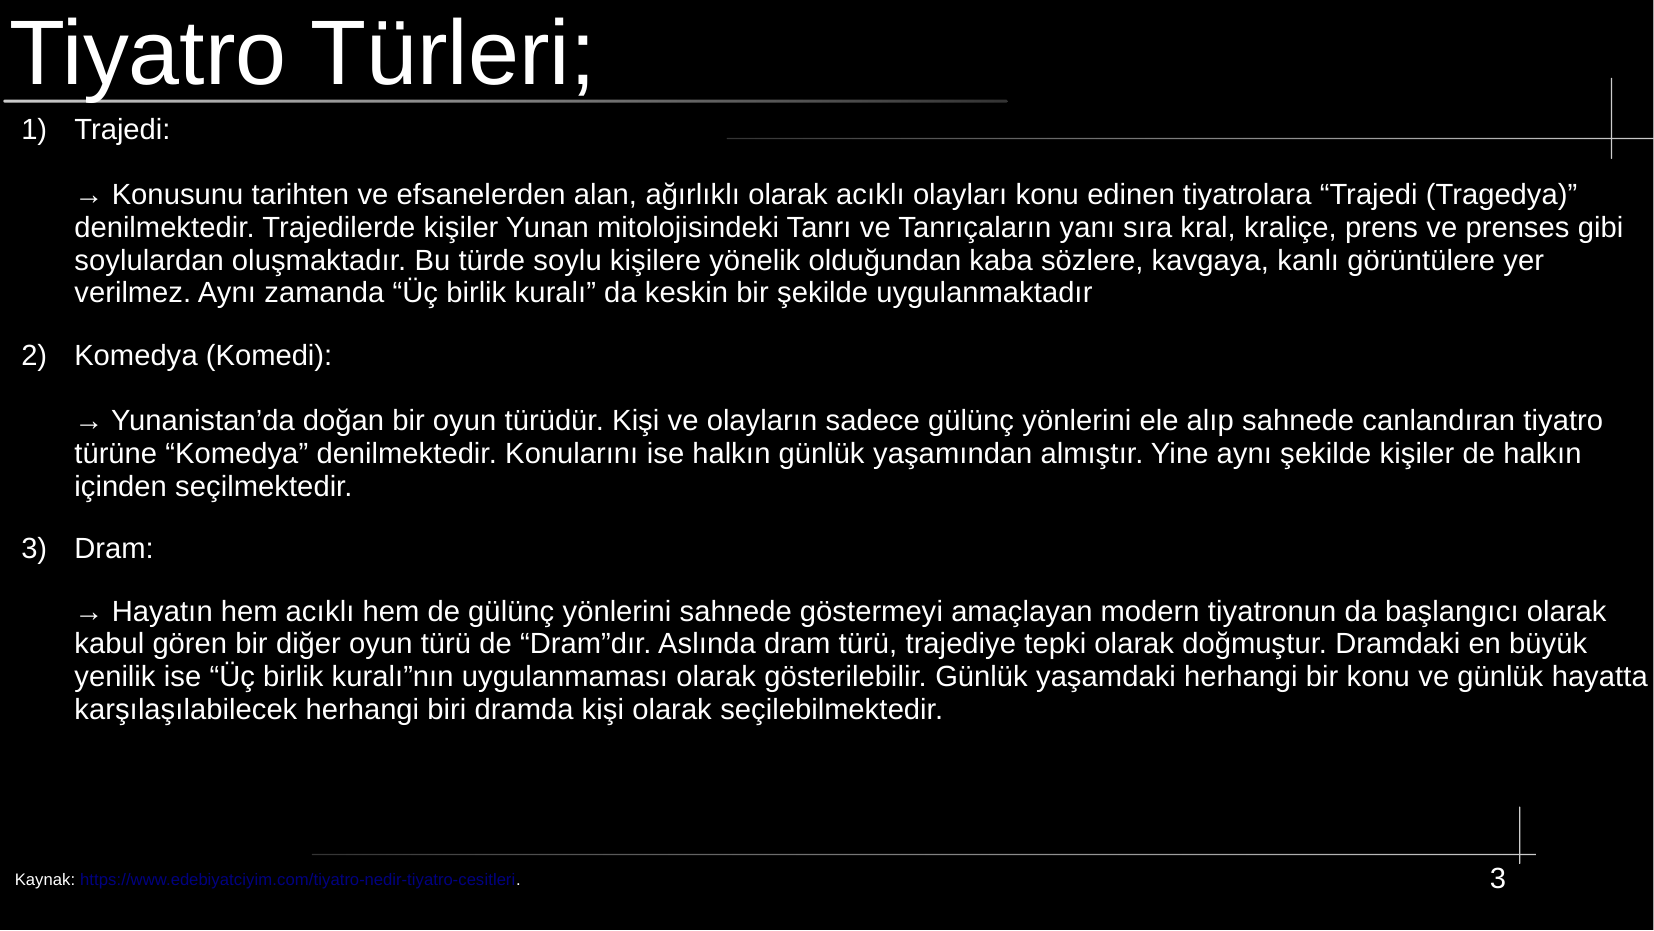

# Tiyatro Türleri;
Trajedi:
→ Konusunu tarihten ve efsanelerden alan, ağırlıklı olarak acıklı olayları konu edinen tiyatrolara “Trajedi (Tragedya)” denilmektedir. Trajedilerde kişiler Yunan mitolojisindeki Tanrı ve Tanrıçaların yanı sıra kral, kraliçe, prens ve prenses gibi soylulardan oluşmaktadır. Bu türde soylu kişilere yönelik olduğundan kaba sözlere, kavgaya, kanlı görüntülere yer verilmez. Aynı zamanda “Üç birlik kuralı” da keskin bir şekilde uygulanmaktadır
Komedya (Komedi):
→ Yunanistan’da doğan bir oyun türüdür. Kişi ve olayların sadece gülünç yönlerini ele alıp sahnede canlandıran tiyatro türüne “Komedya” denilmektedir. Konularını ise halkın günlük yaşamından almıştır. Yine aynı şekilde kişiler de halkın içinden seçilmektedir.
Dram:
→ Hayatın hem acıklı hem de gülünç yönlerini sahnede göstermeyi amaçlayan modern tiyatronun da başlangıcı olarak kabul gören bir diğer oyun türü de “Dram”dır. Aslında dram türü, trajediye tepki olarak doğmuştur. Dramdaki en büyük yenilik ise “Üç birlik kuralı”nın uygulanmaması olarak gösterilebilir. Günlük yaşamdaki herhangi bir konu ve günlük hayatta karşılaşılabilecek herhangi biri dramda kişi olarak seçilebilmektedir.
3
Kaynak: https://www.edebiyatciyim.com/tiyatro-nedir-tiyatro-cesitleri.